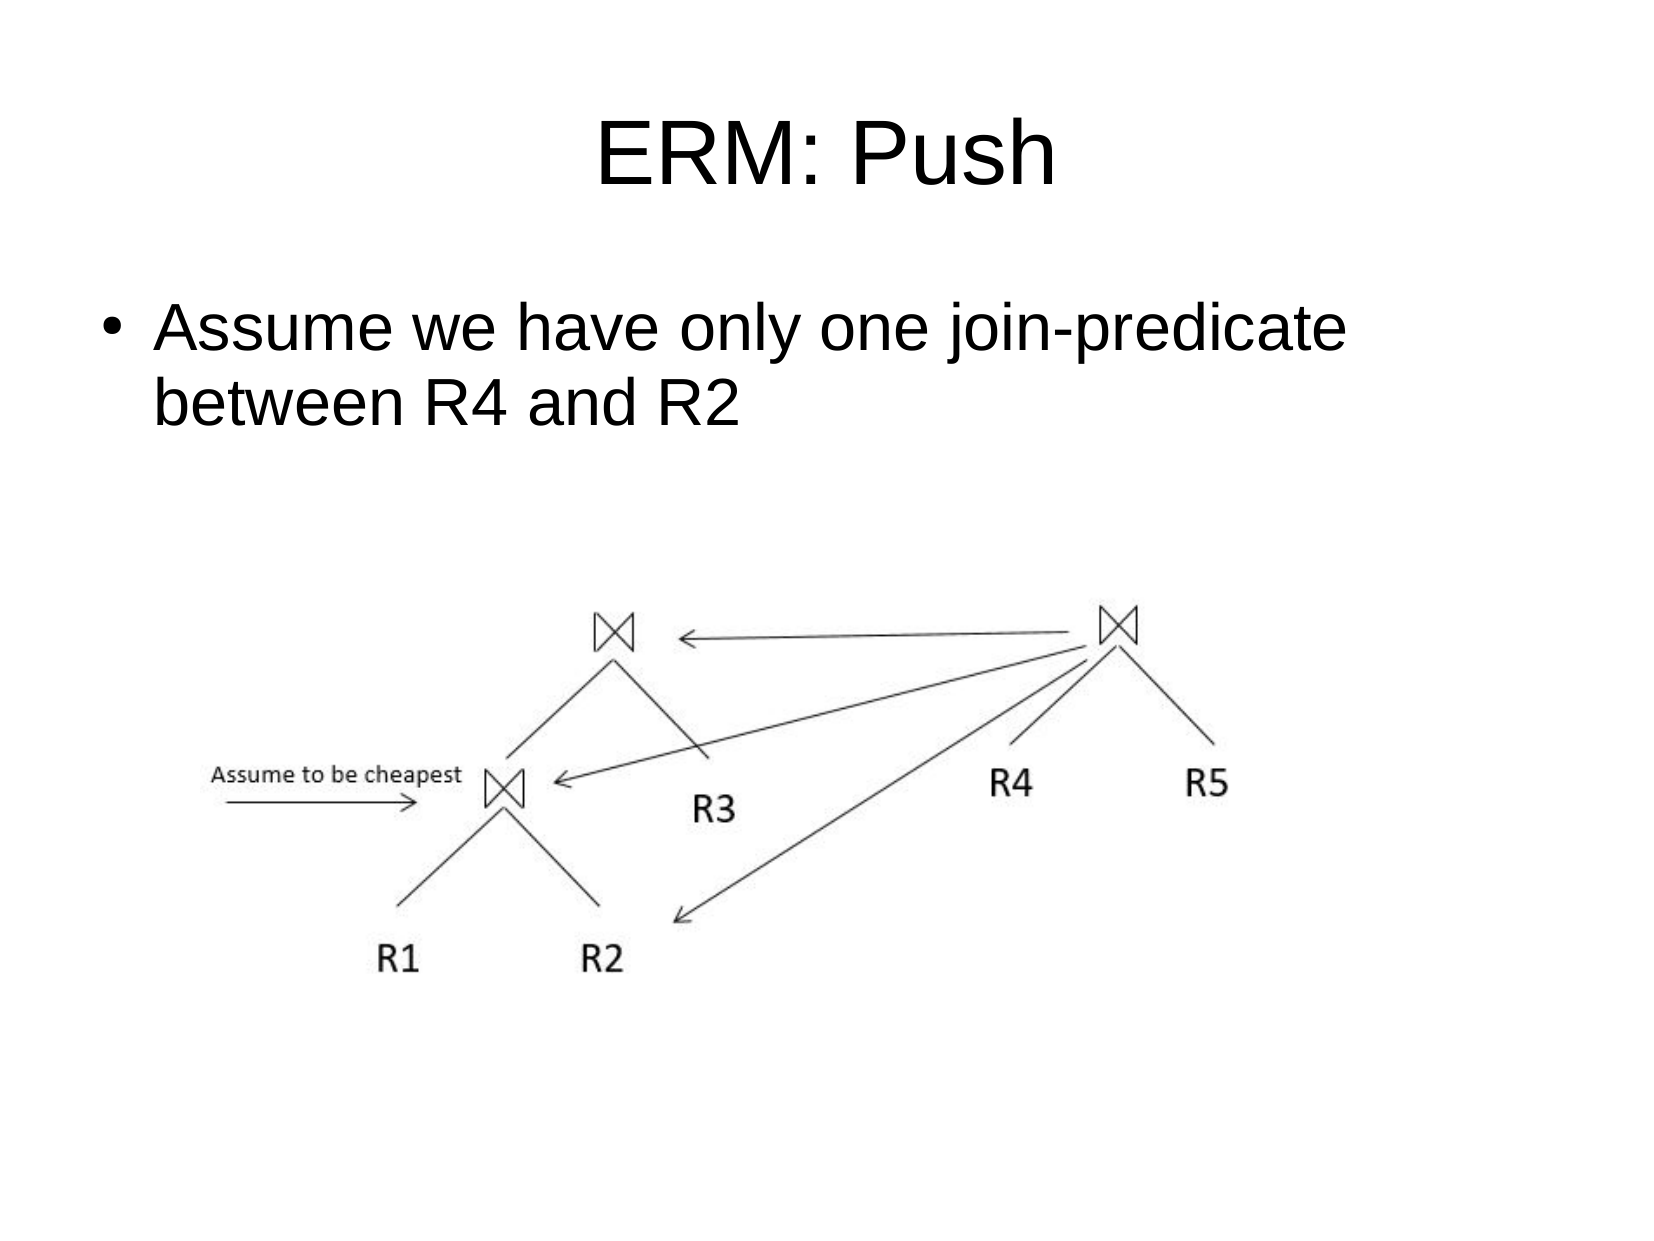

# ERM: Push
Assume we have only one join-predicate between R4 and R2